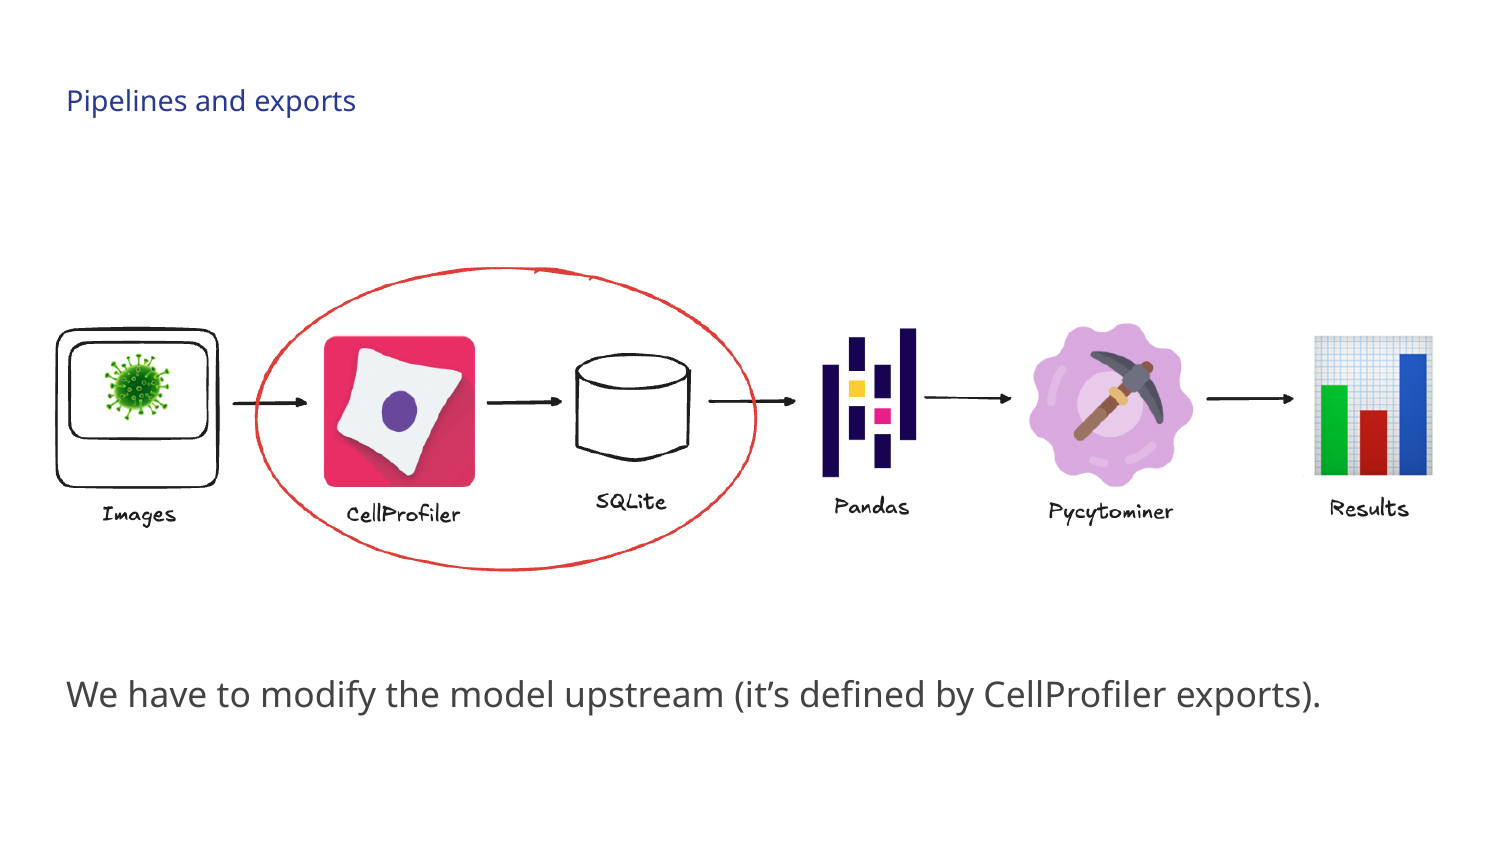

# Pipelines and exports
We have to modify the model upstream (it’s defined by CellProfiler exports).